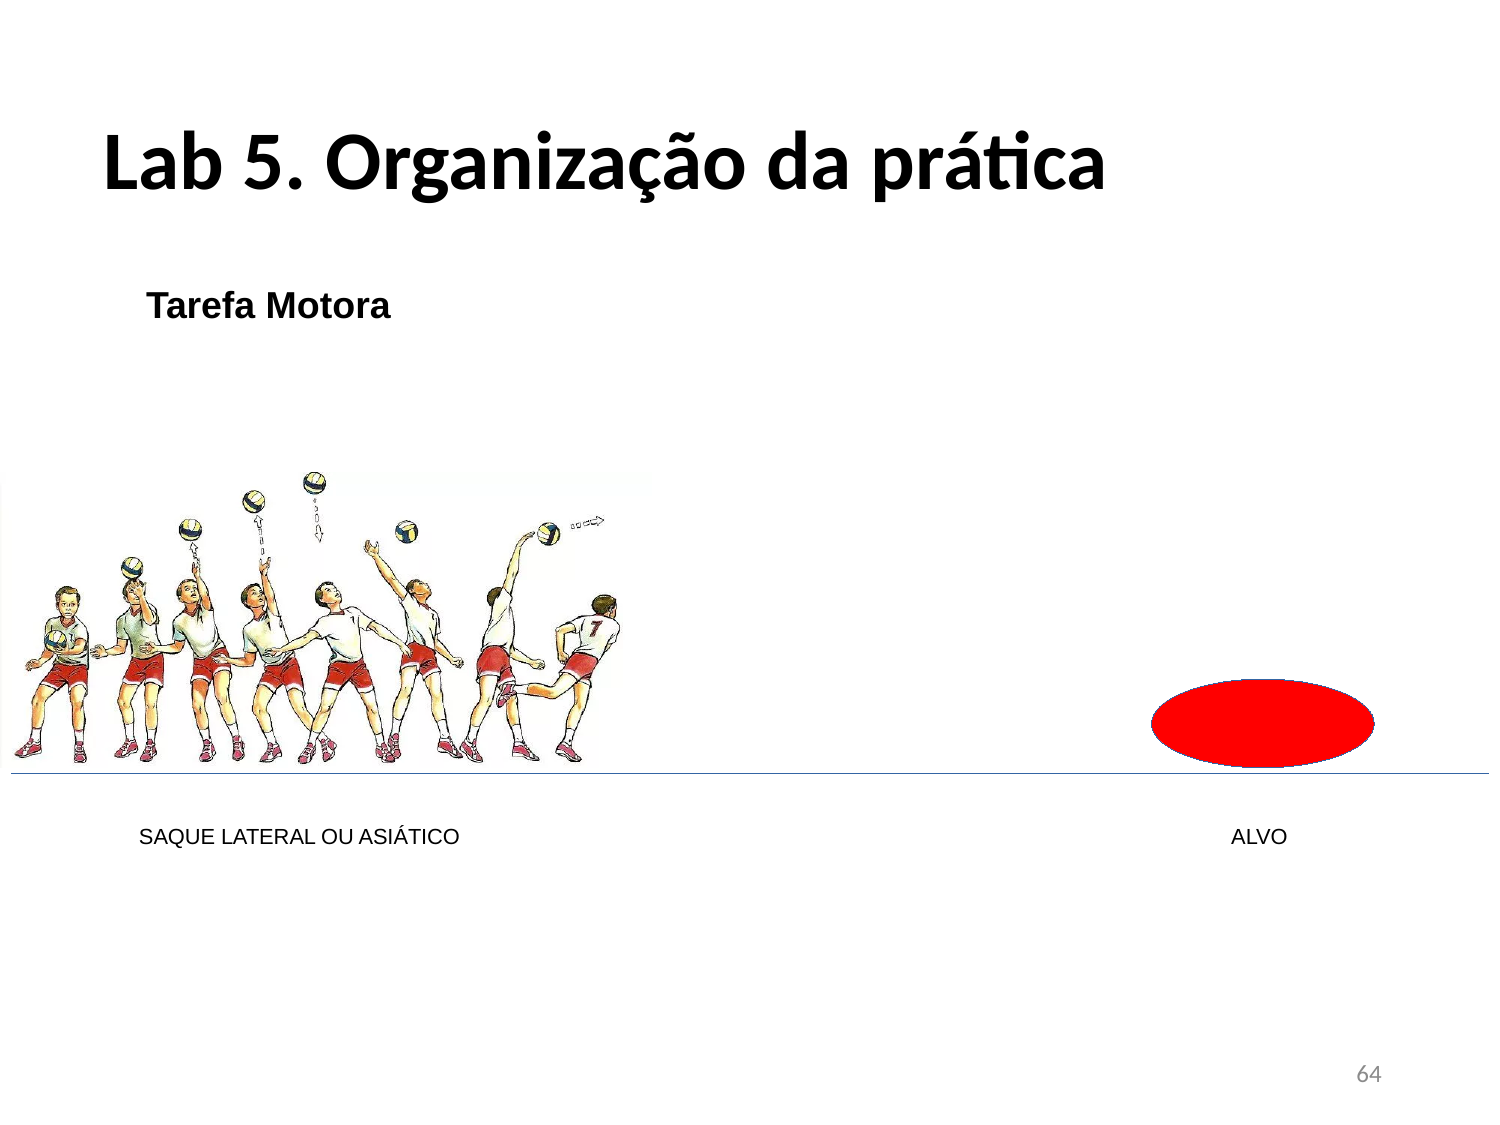

# Lab 5. Organização da prática
Tarefa Motora
 SAQUE LATERAL OU ASIÁTICO
ALVO
64